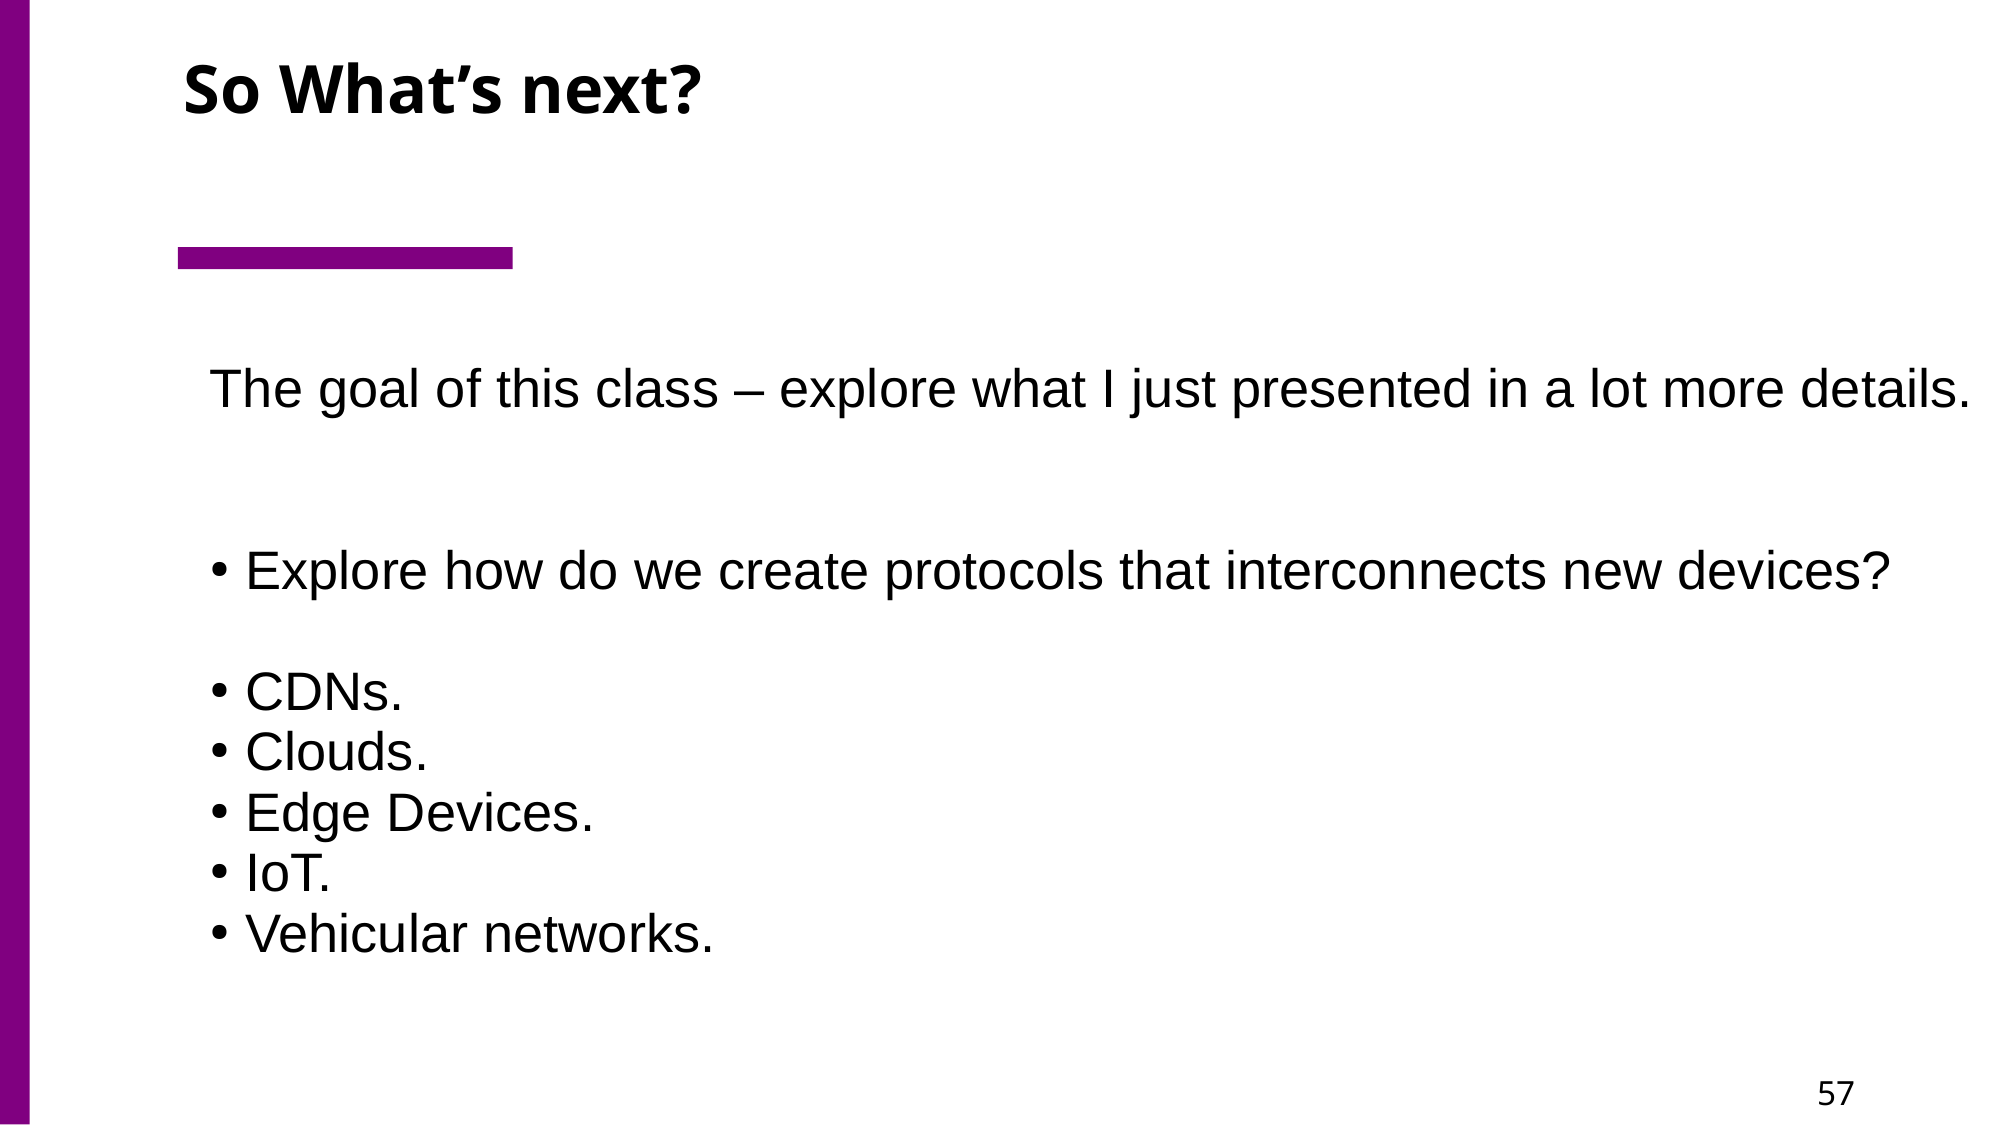

# So What’s next?
The goal of this class – explore what I just presented in a lot more details.
Explore how do we create protocols that interconnects new devices?
CDNs.
Clouds.
Edge Devices.
IoT.
Vehicular networks.